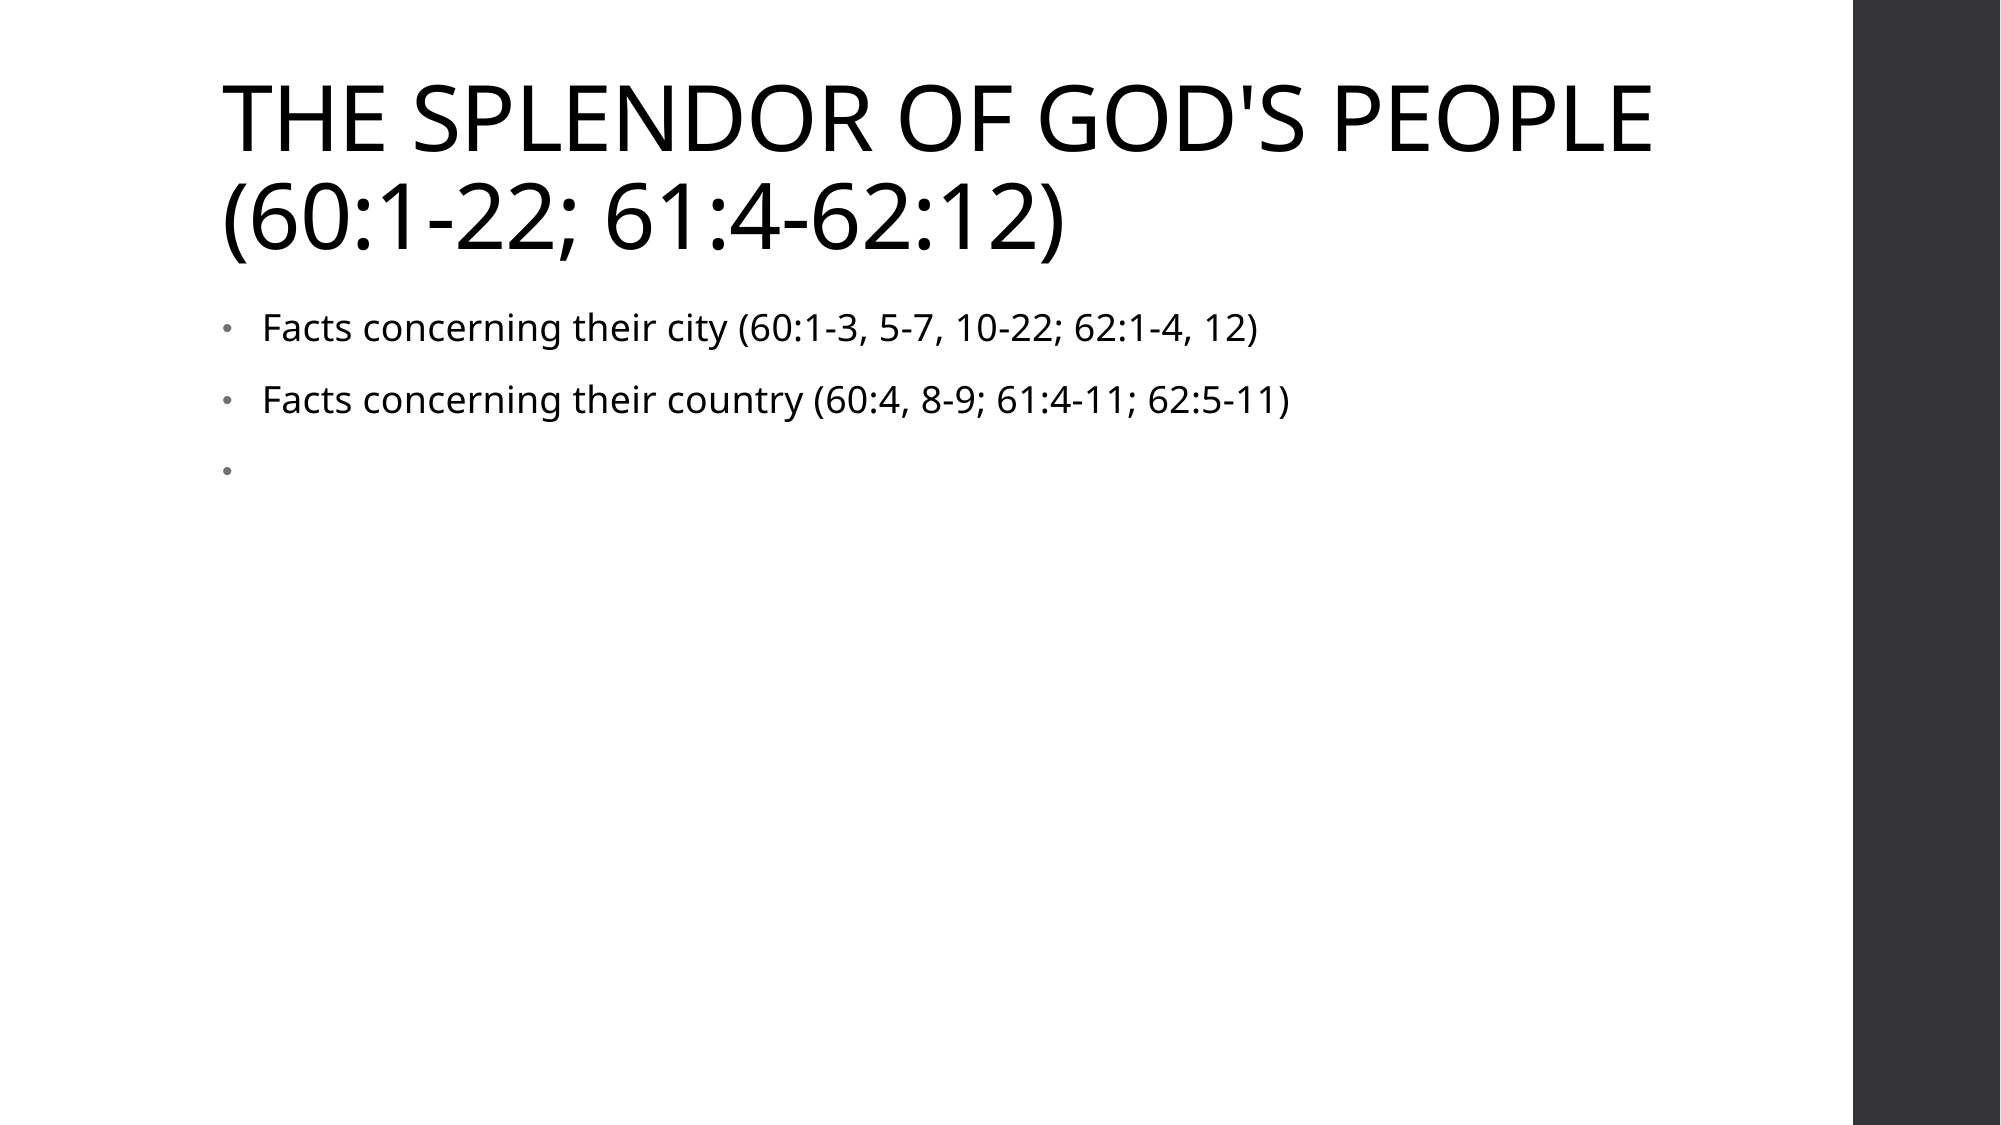

# THE SPLENDOR OF GOD'S PEOPLE (60:1-22; 61:4-62:12)
 Facts concerning their city (60:1-3, 5-7, 10-22; 62:1-4, 12)
 Facts concerning their country (60:4, 8-9; 61:4-11; 62:5-11)